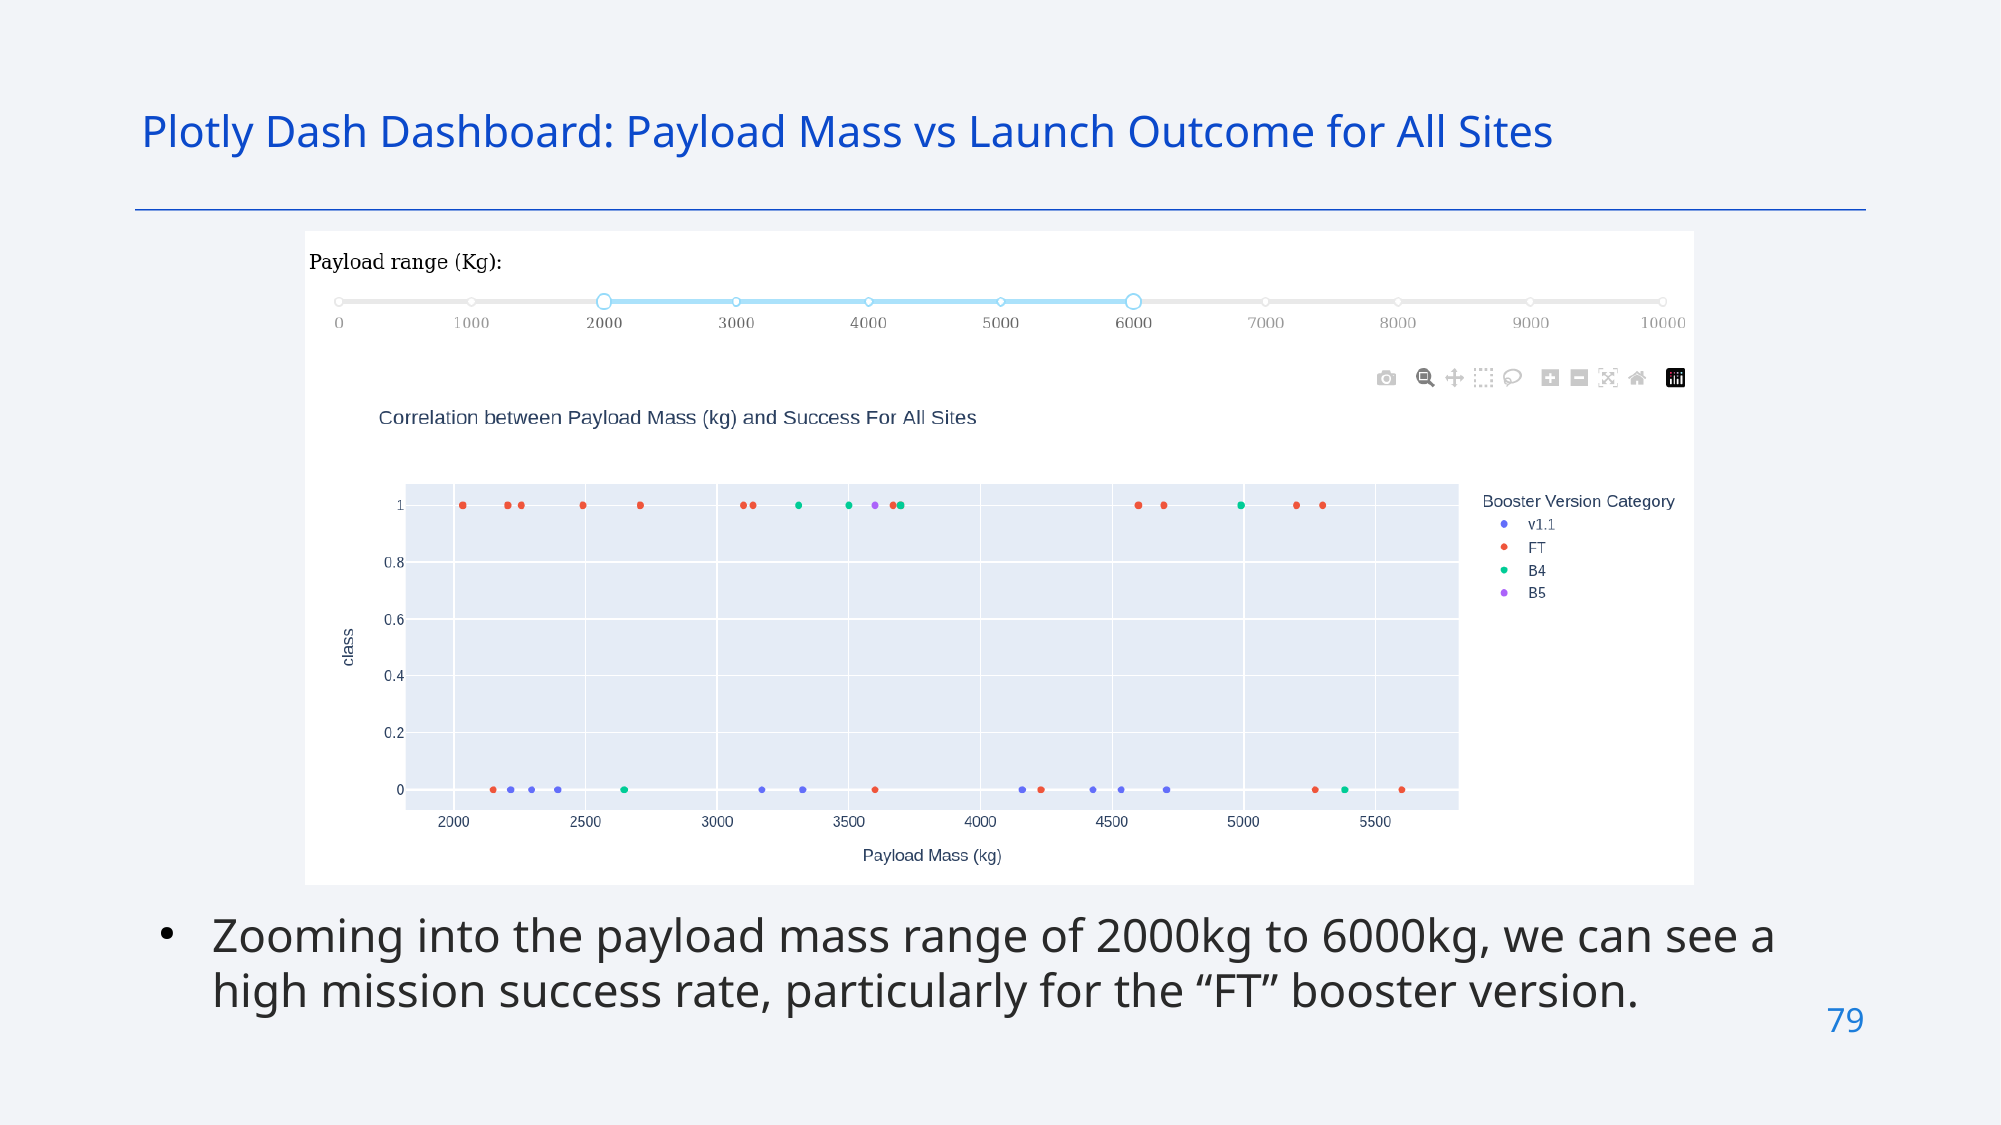

Plotly Dash Dashboard: Payload Mass vs Launch Outcome for All Sites
# Zooming into the payload mass range of 2000kg to 6000kg, we can see a high mission success rate, particularly for the “FT” booster version.
79